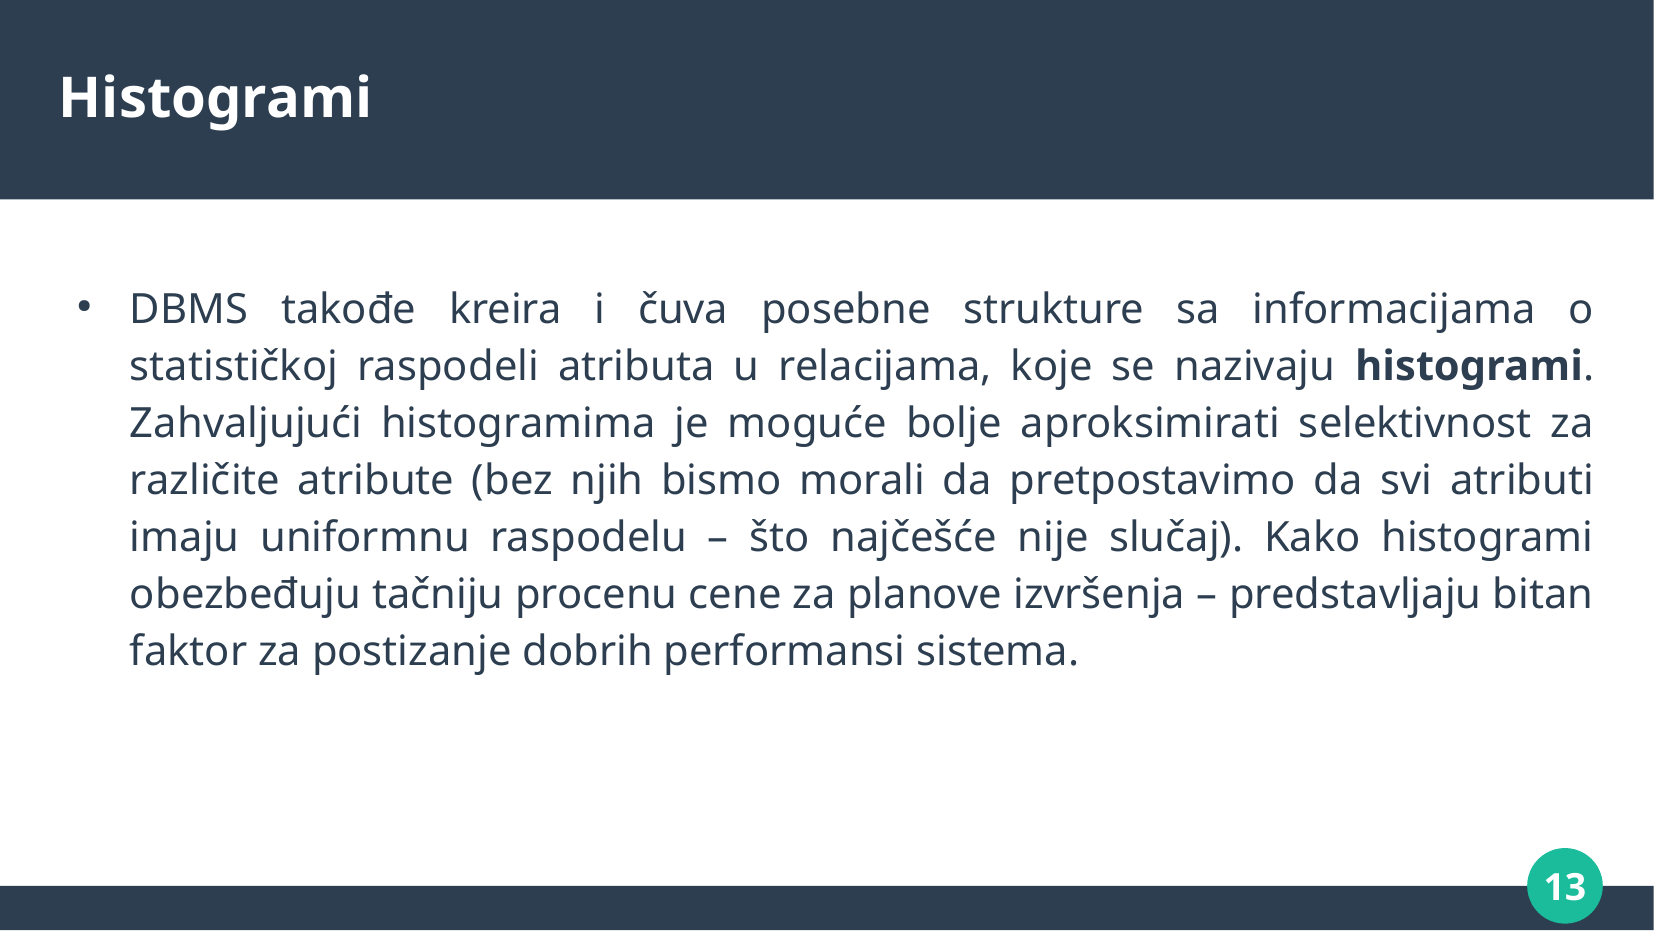

# Histogrami
DBMS takođe kreira i čuva posebne strukture sa informacijama o statističkoj raspodeli atributa u relacijama, koje se nazivaju histogrami. Zahvaljujući histogramima je moguće bolje aproksimirati selektivnost za različite atribute (bez njih bismo morali da pretpostavimo da svi atributi imaju uniformnu raspodelu – što najčešće nije slučaj). Kako histogrami obezbeđuju tačniju procenu cene za planove izvršenja – predstavljaju bitan faktor za postizanje dobrih performansi sistema.